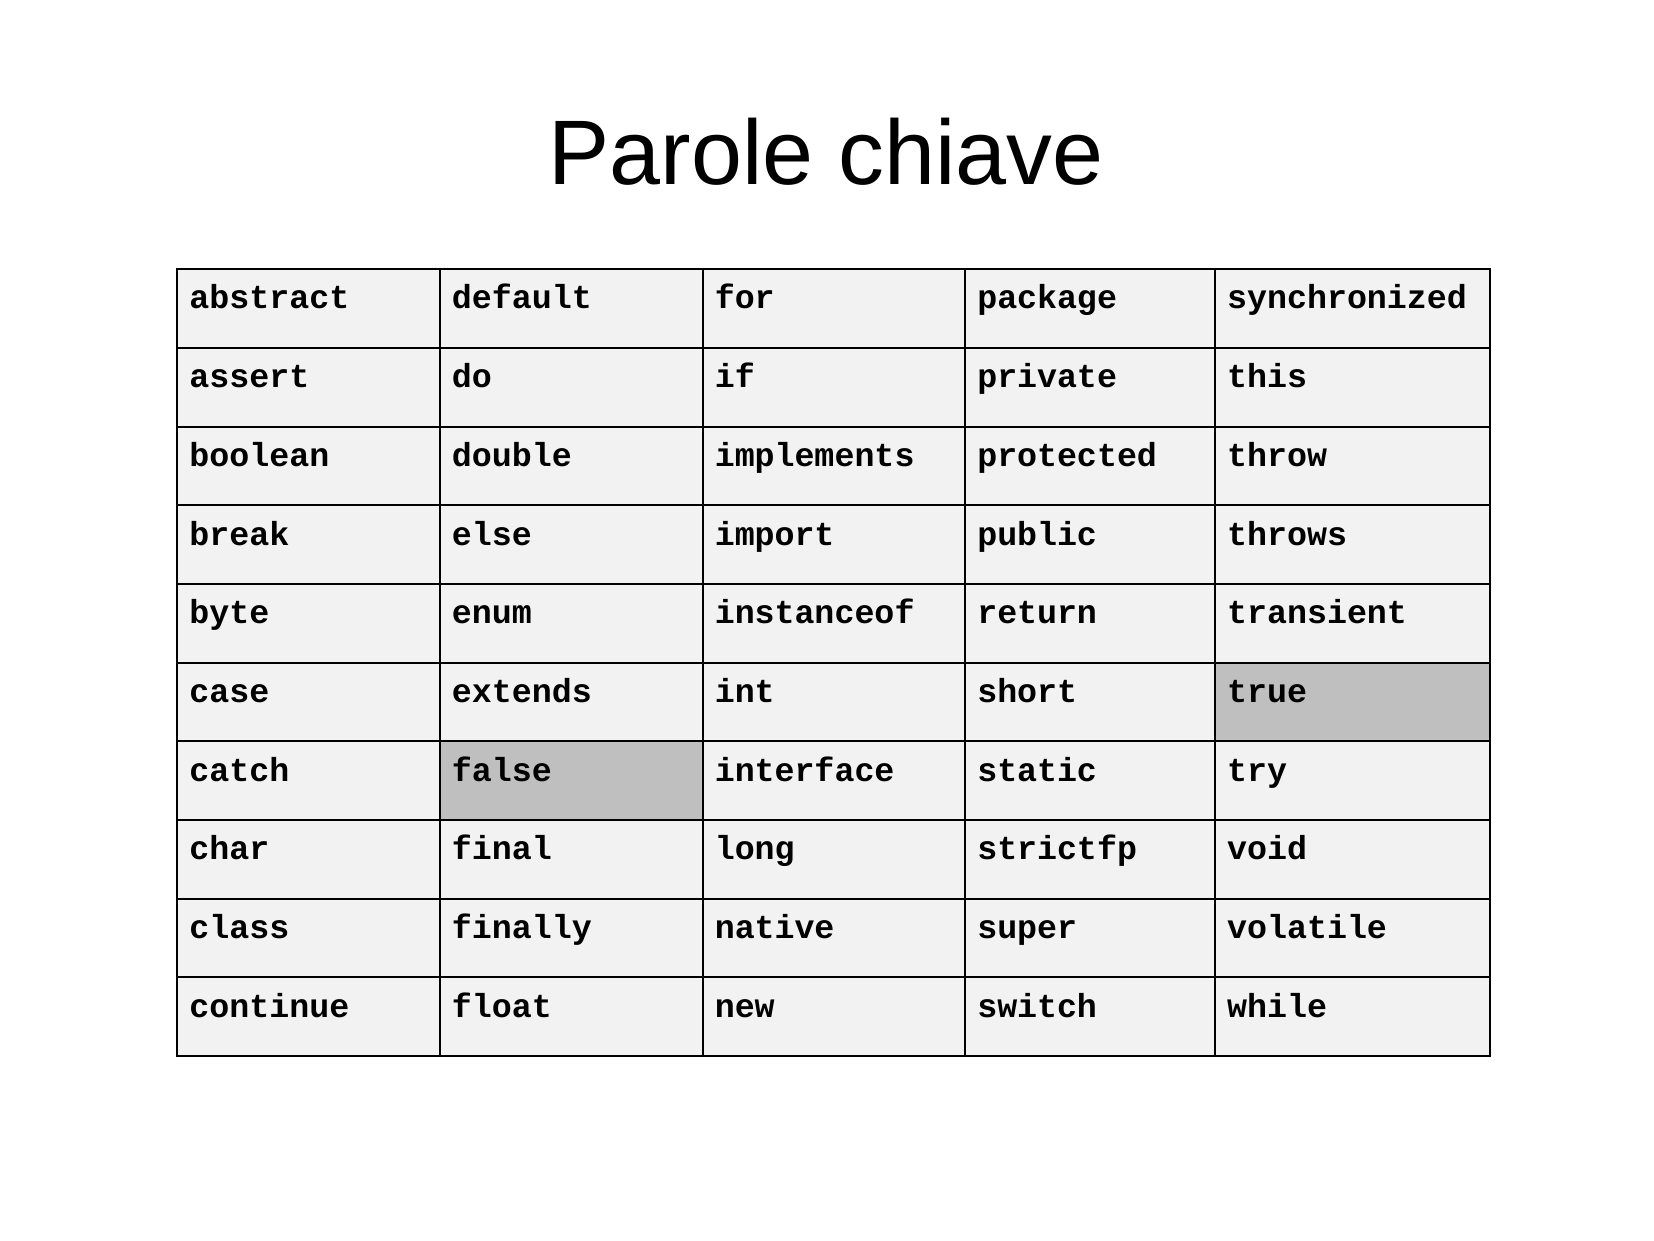

# Parole chiave
| abstract | default | for | package | synchronized |
| --- | --- | --- | --- | --- |
| assert | do | if | private | this |
| boolean | double | implements | protected | throw |
| break | else | import | public | throws |
| byte | enum | instanceof | return | transient |
| case | extends | int | short | true |
| catch | false | interface | static | try |
| char | final | long | strictfp | void |
| class | finally | native | super | volatile |
| continue | float | new | switch | while |